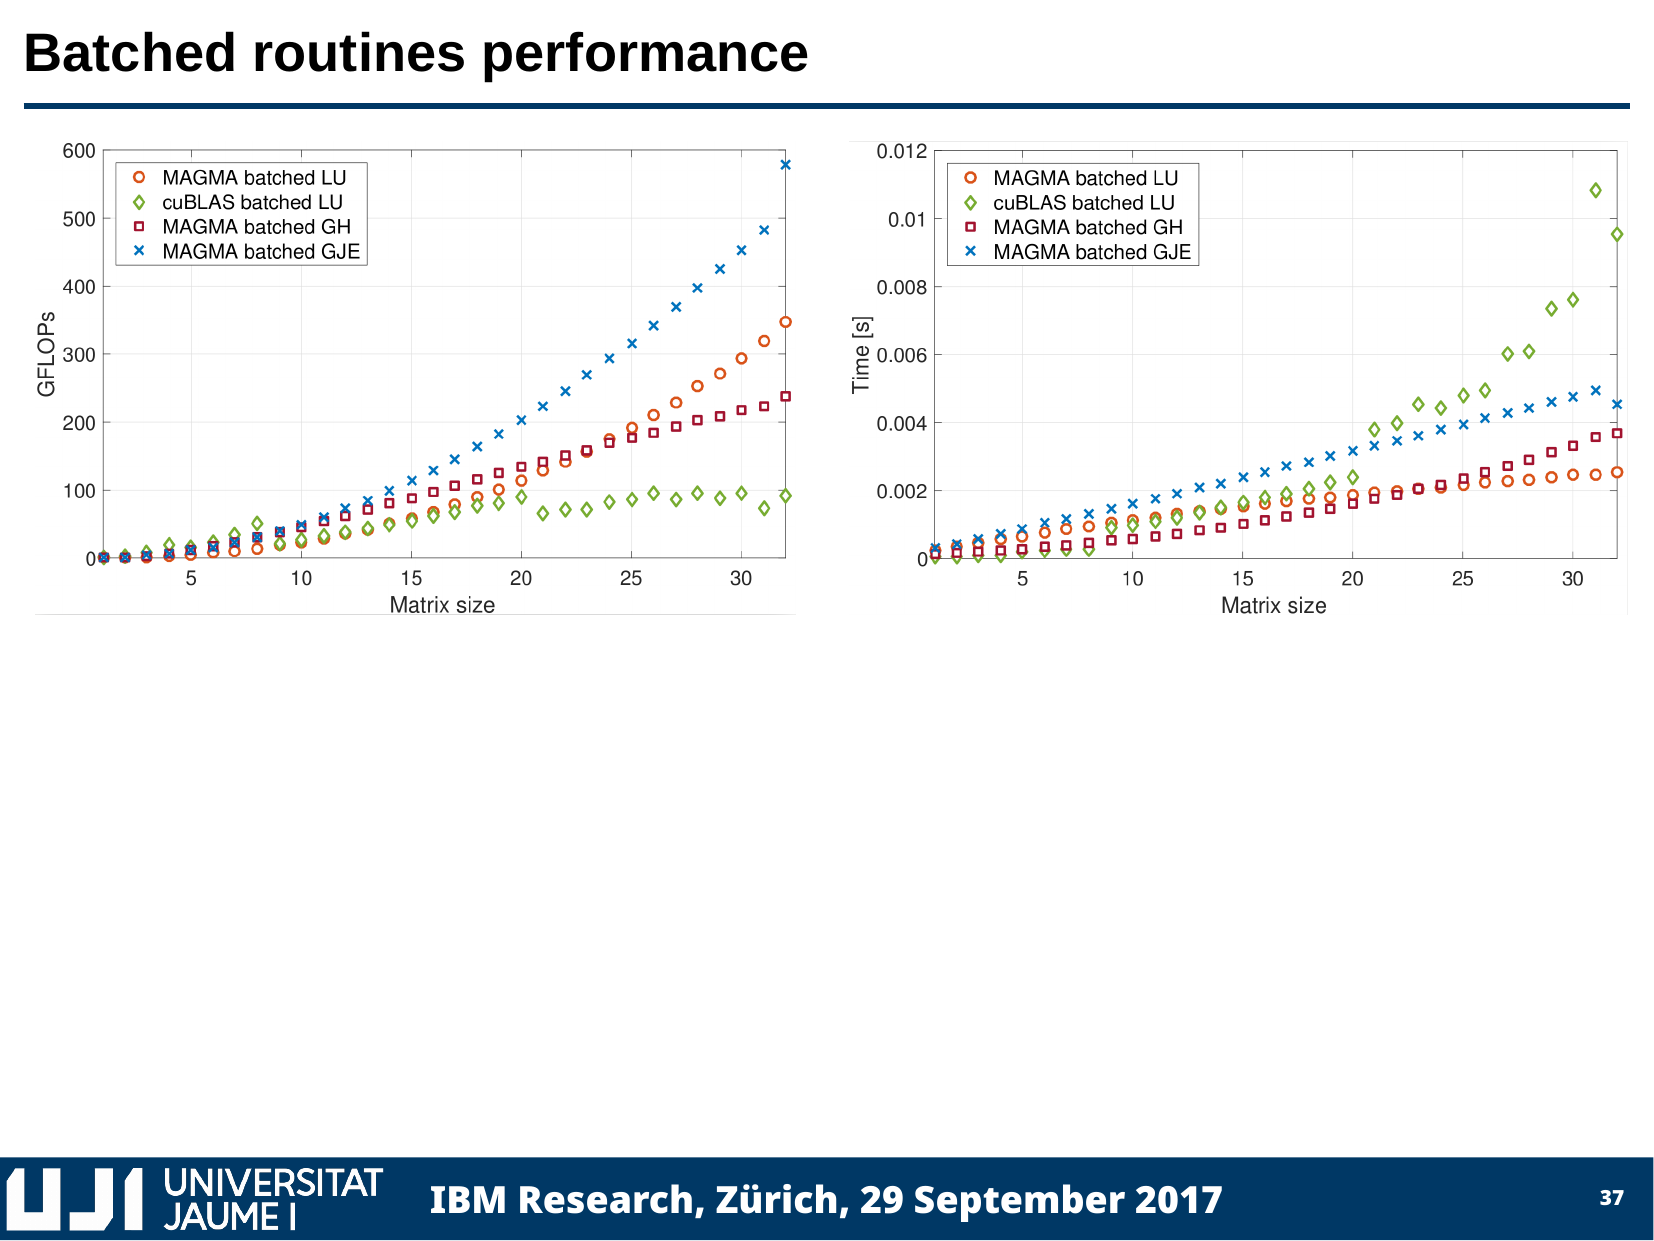

# Batched routines performance
IBM Research, Zürich, 29 September 2017
37